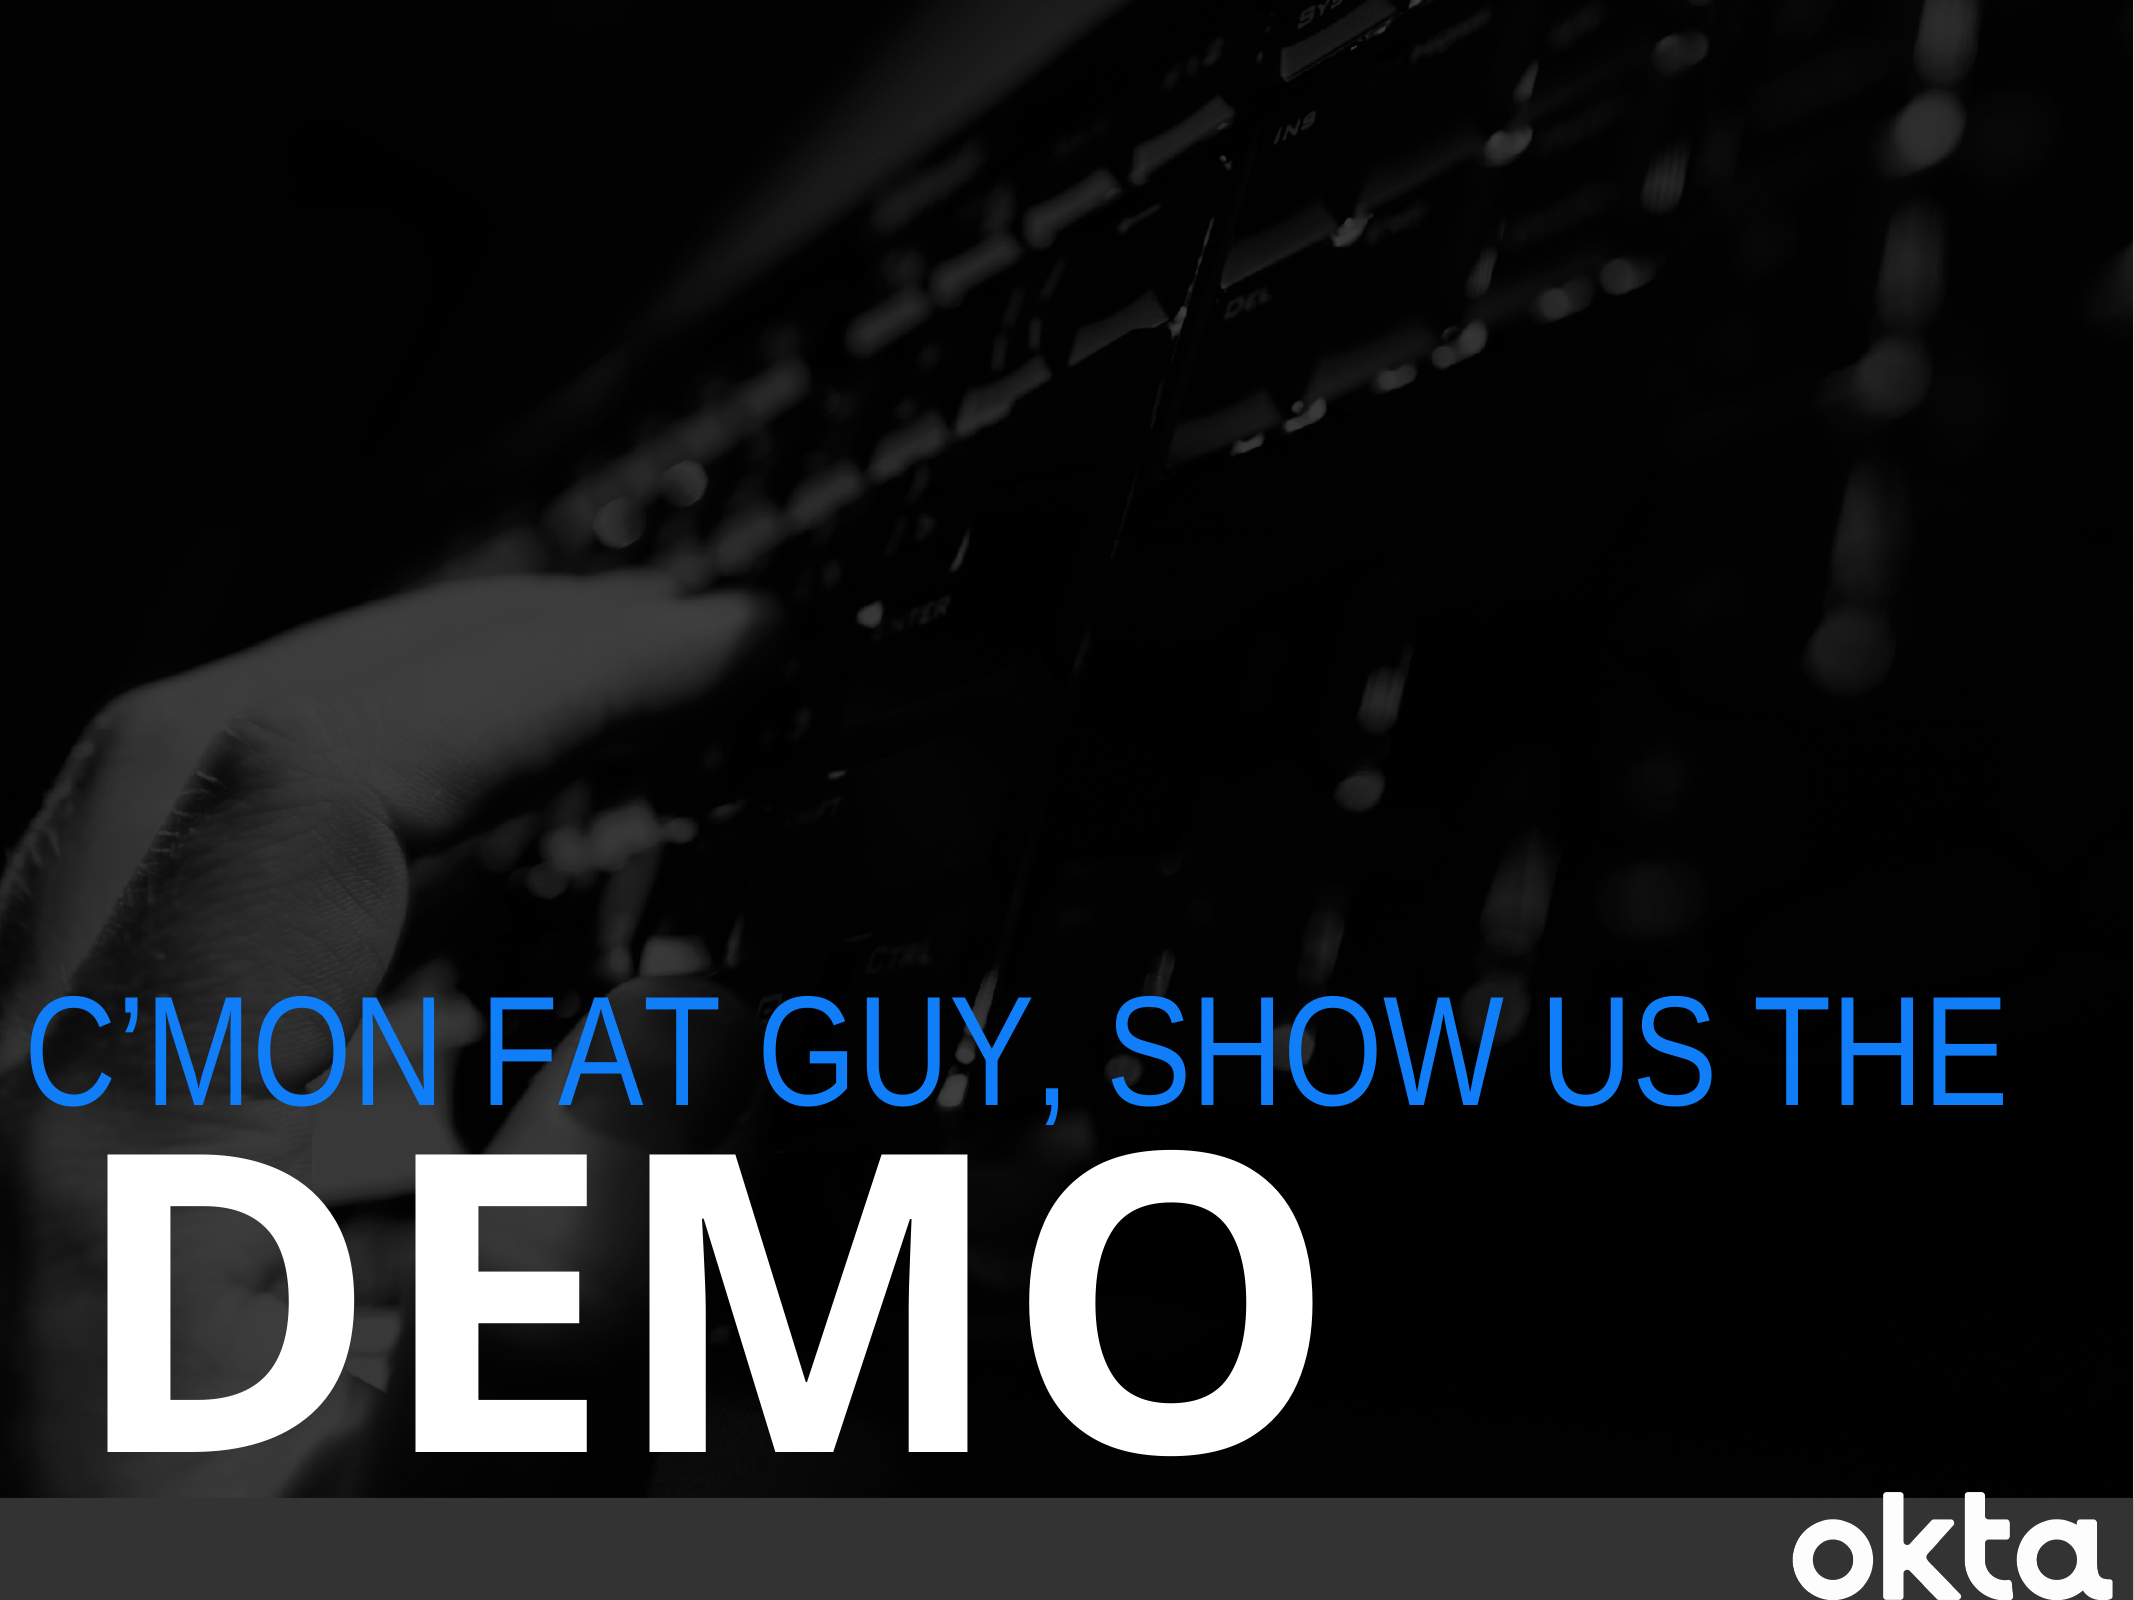

C’MON FAT GUY, SHOW US THE
DEMO